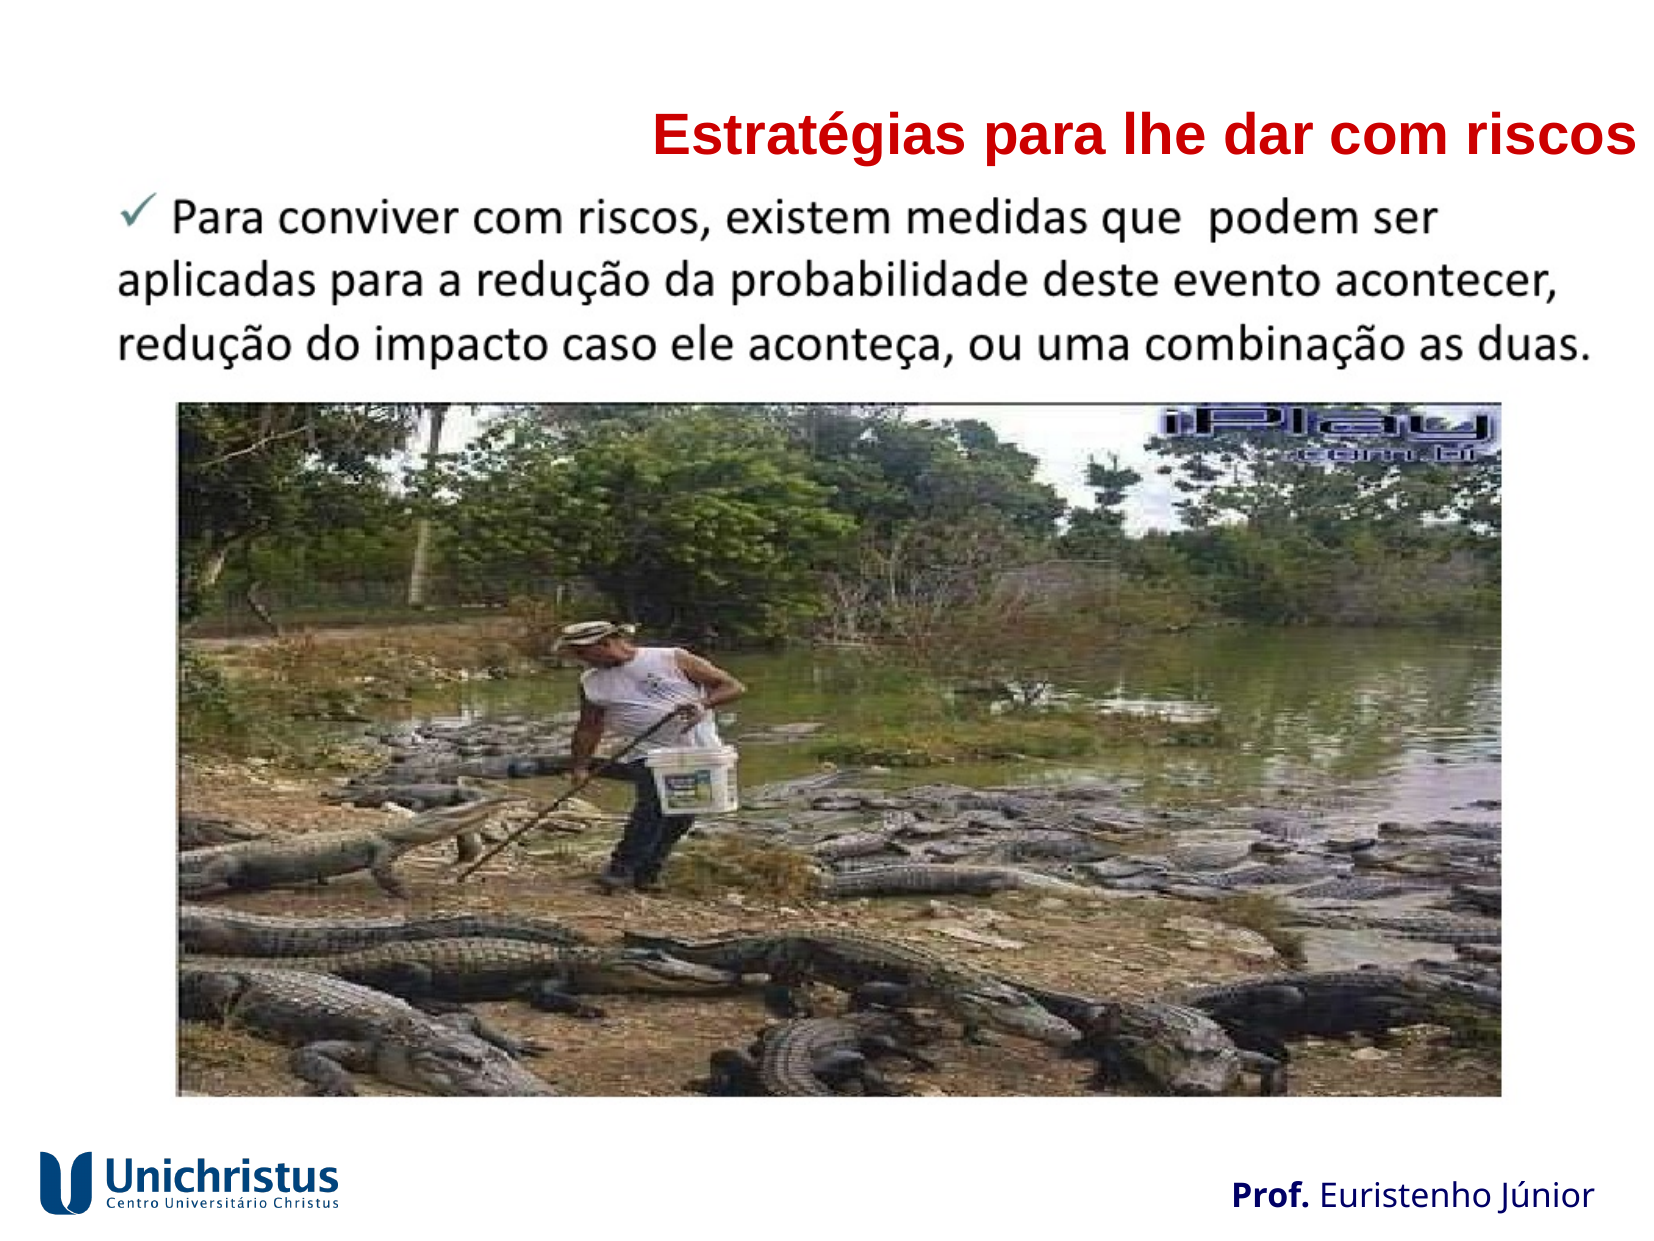

Estratégias para lhe dar com riscos
Prof. Euristenho Júnior